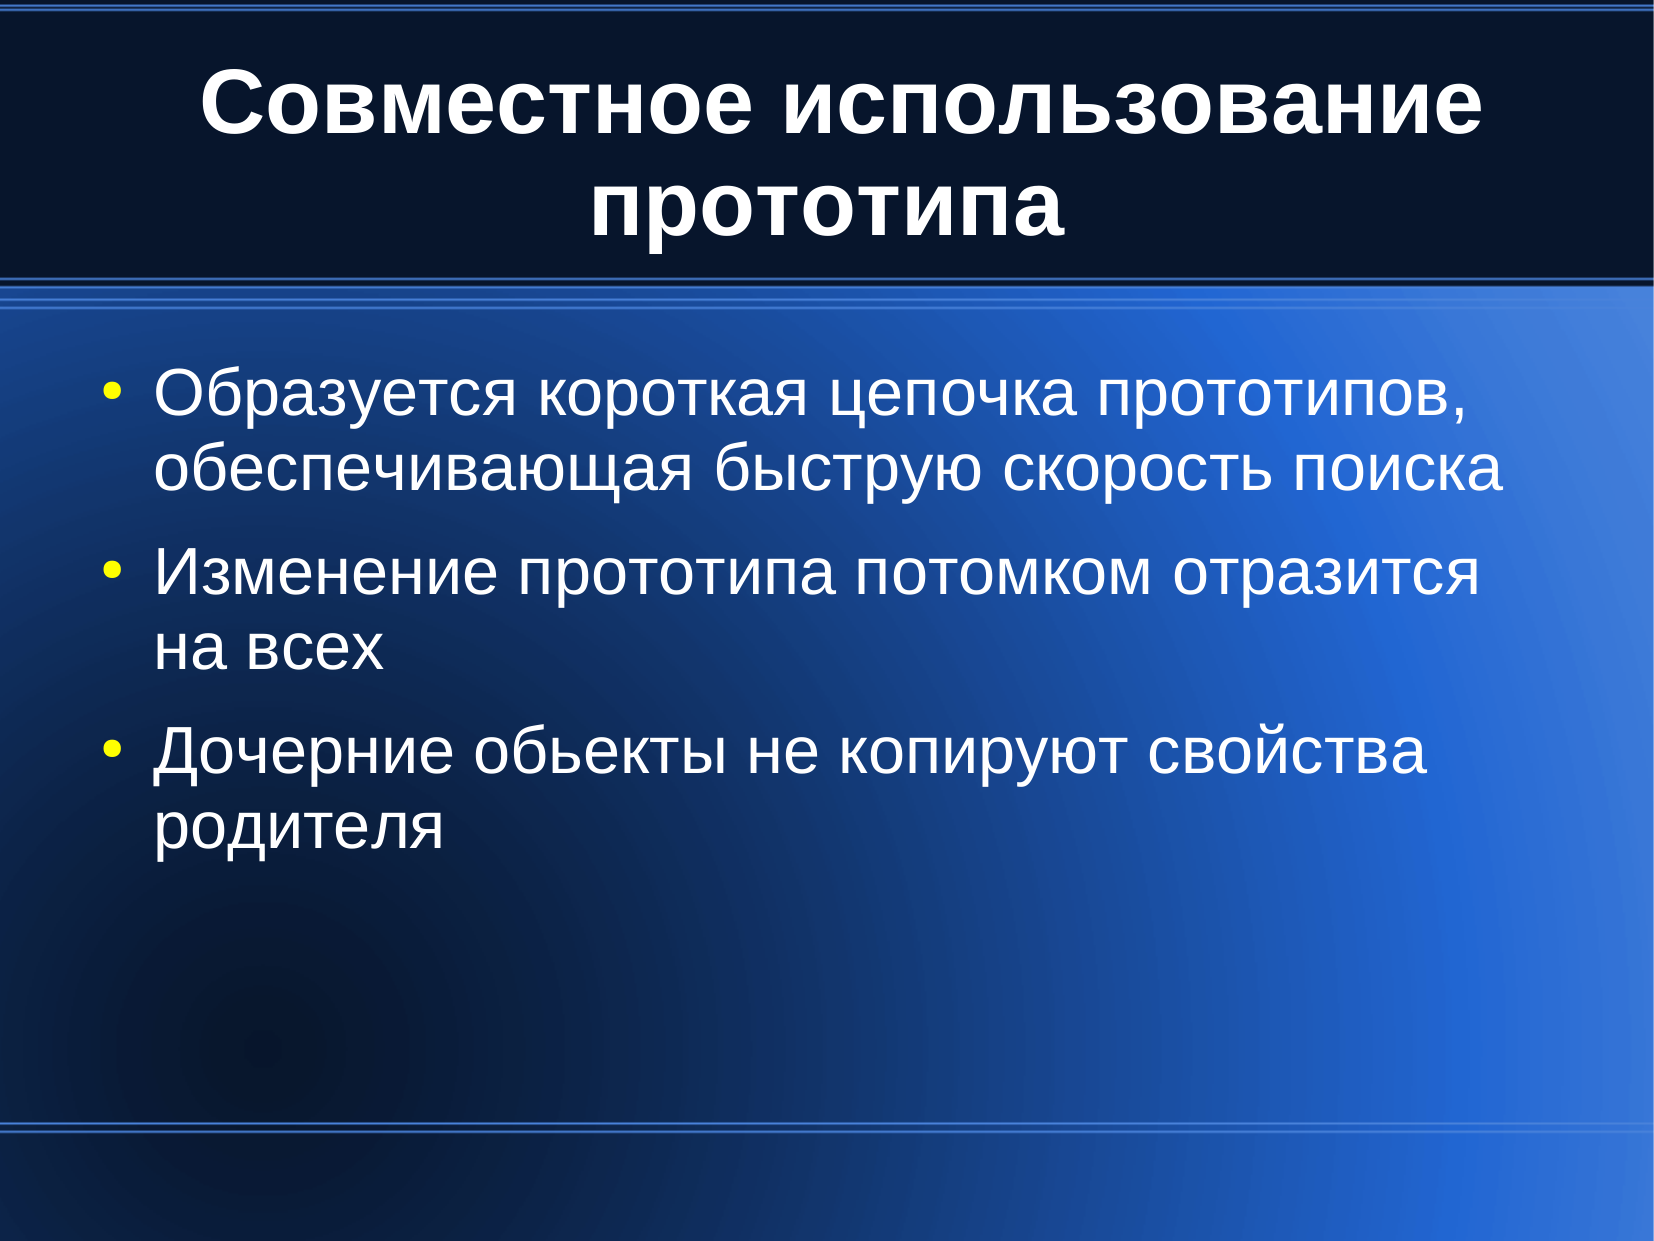

# Совместное использование прототипа
Образуется короткая цепочка прототипов, обеспечивающая быструю скорость поиска
Изменение прототипа потомком отразится на всех
Дочерние обьекты не копируют свойства родителя